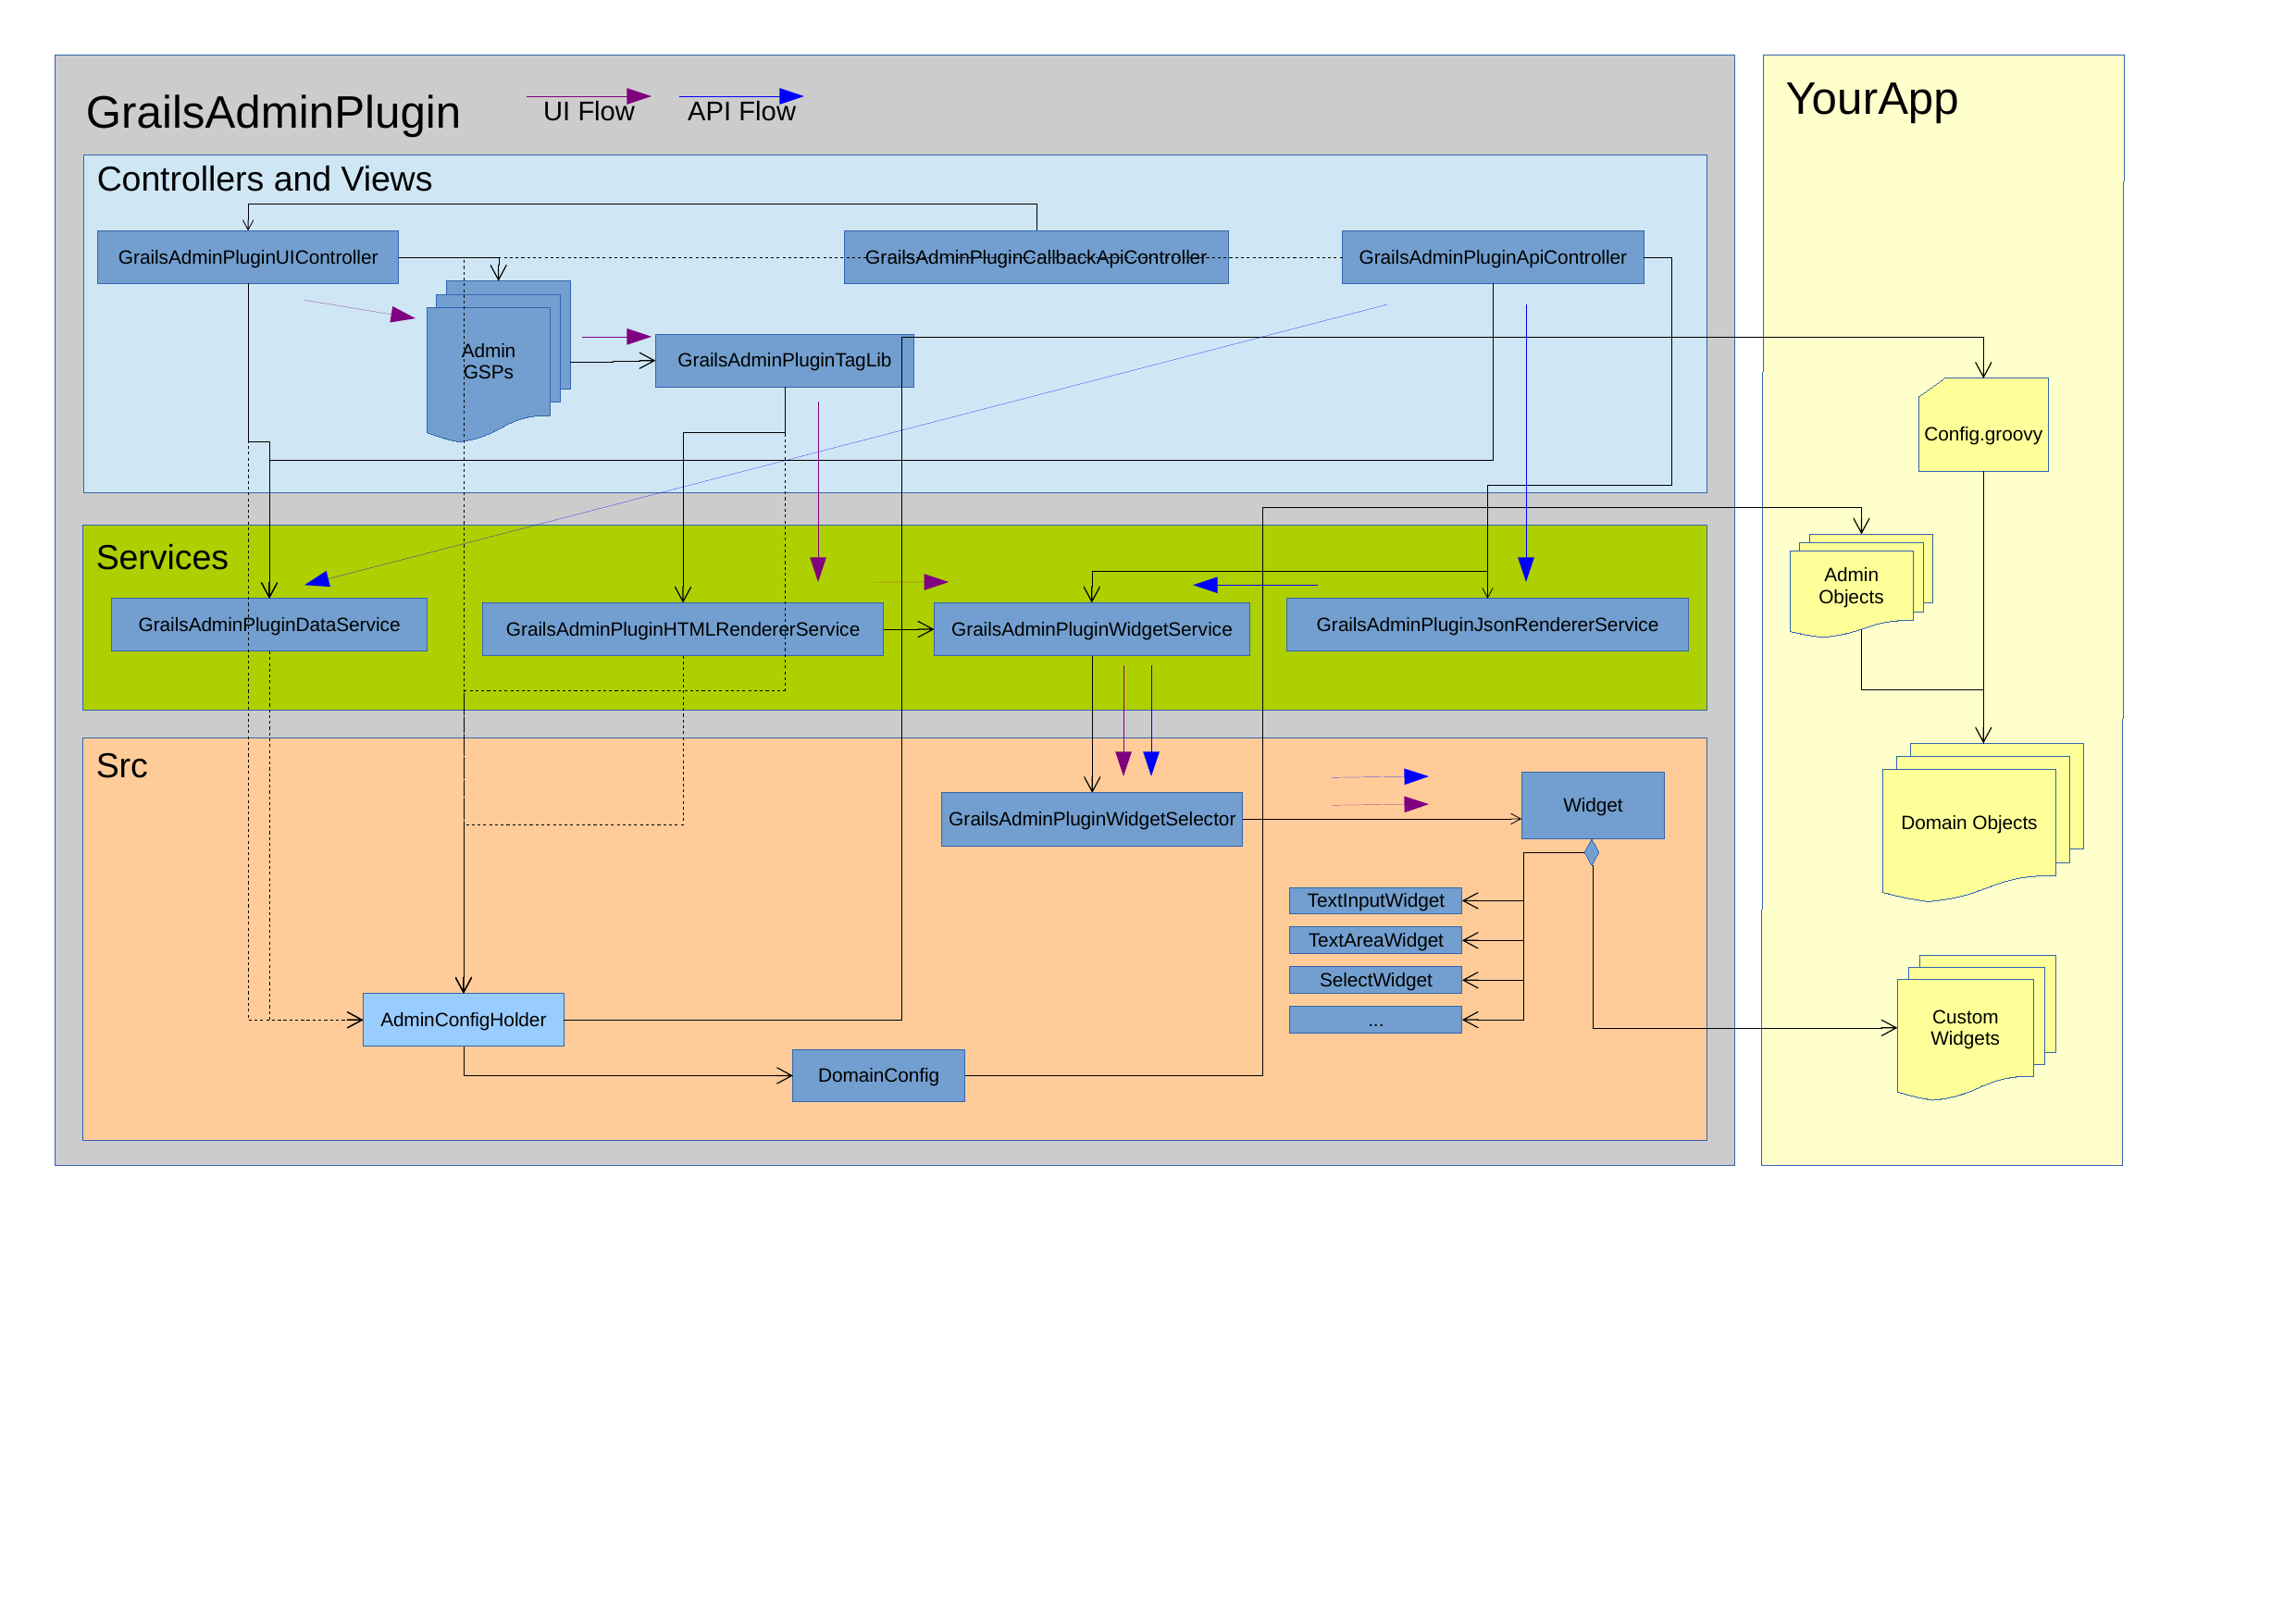

YourApp
GrailsAdminPlugin
UI Flow
API Flow
Controllers and Views
GrailsAdminPluginUIController
GrailsAdminPluginCallbackApiController
GrailsAdminPluginApiController
Admin
GSPs
GrailsAdminPluginTagLib
Config.groovy
Services
Admin
Objects
GrailsAdminPluginDataService
GrailsAdminPluginJsonRendererService
GrailsAdminPluginWidgetService
GrailsAdminPluginHTMLRendererService
Src
Domain Objects
Widget
GrailsAdminPluginWidgetSelector
TextInputWidget
TextAreaWidget
Custom
Widgets
SelectWidget
AdminConfigHolder
...
DomainConfig